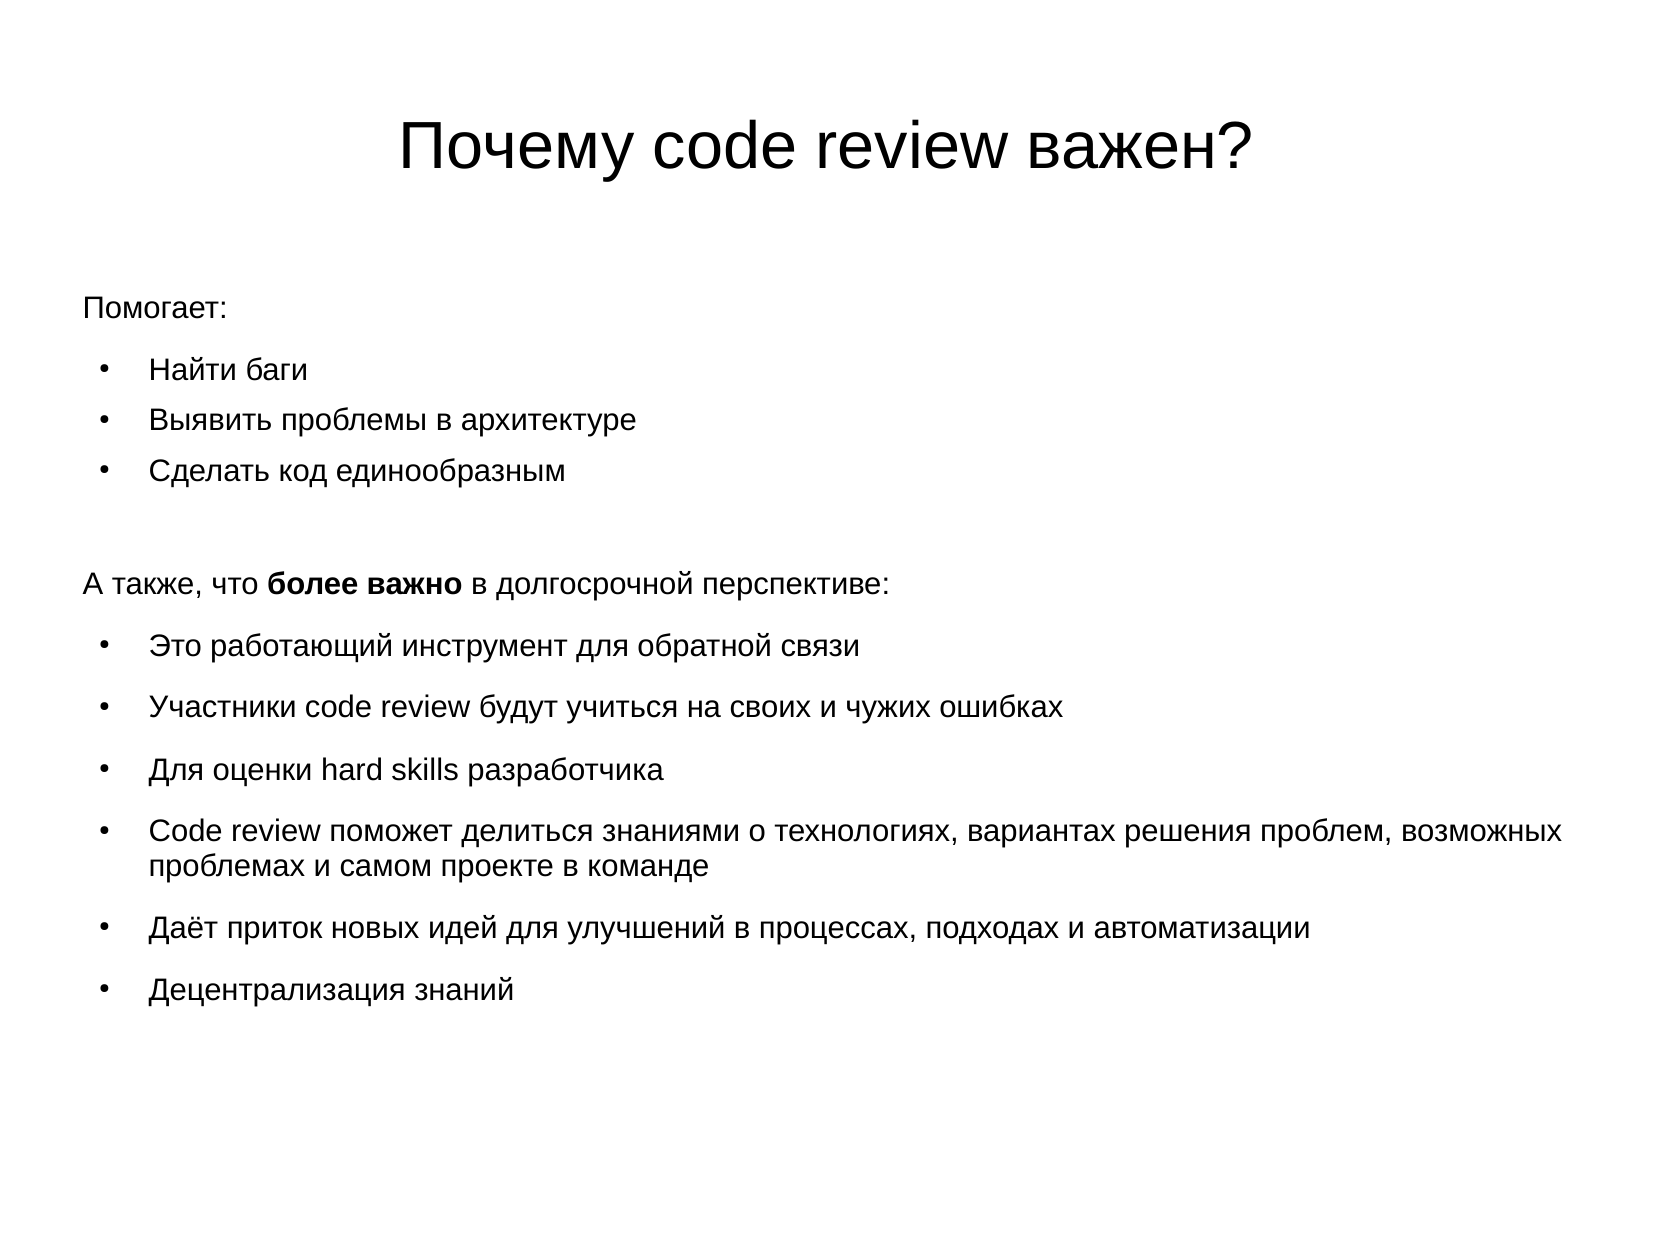

# Почему code review важен?
Помогает:
Найти баги
Выявить проблемы в архитектуре
Сделать код единообразным
А также, что более важно в долгосрочной перспективе:
Это работающий инструмент для обратной связи
Участники code review будут учиться на своих и чужих ошибках
Для оценки hard skills разработчика
Code review поможет делиться знаниями о технологиях, вариантах решения проблем, возможных проблемах и самом проекте в команде
Даёт приток новых идей для улучшений в процессах, подходах и автоматизации
Децентрализация знаний